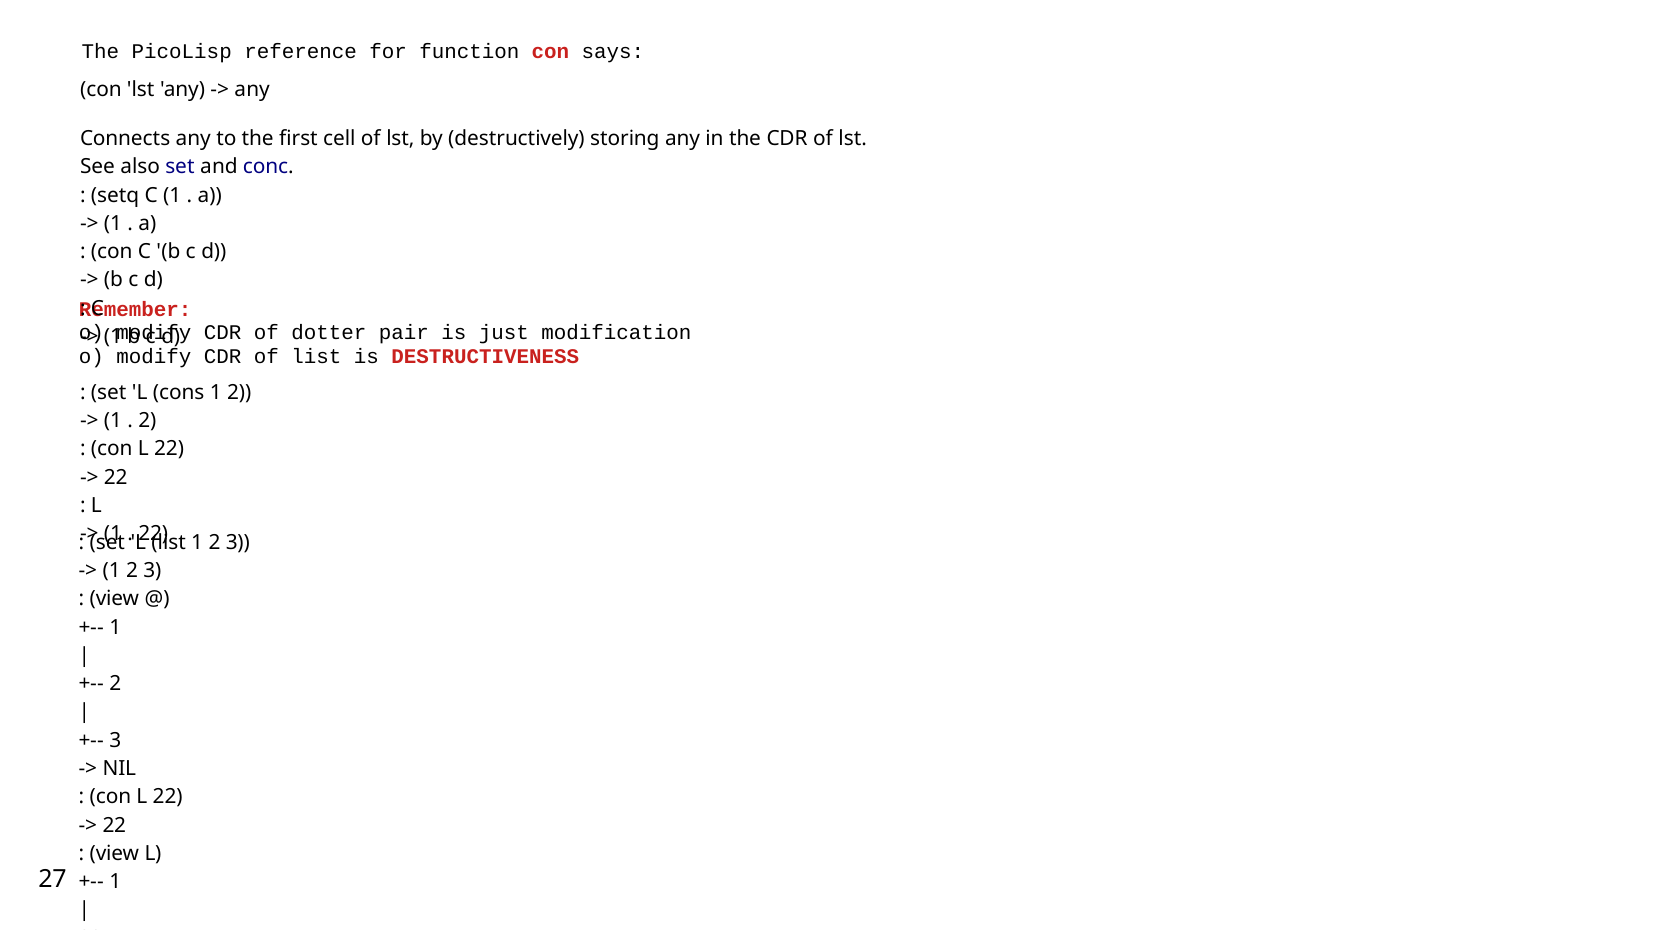

The PicoLisp reference for function con says:
(con 'lst 'any) -> any
Connects any to the first cell of lst, by (destructively) storing any in the CDR of lst.
See also set and conc.
: (setq C (1 . a))
-> (1 . a)
: (con C '(b c d))
-> (b c d)
: C
-> (1 b c d)
Remember:
o) modify CDR of dotter pair is just modification
o) modify CDR of list is DESTRUCTIVENESS
: (set 'L (cons 1 2))
-> (1 . 2)
: (con L 22)
-> 22
: L
-> (1 . 22)
: (set 'L (list 1 2 3))
-> (1 2 3)
: (view @)
+-- 1
|
+-- 2
|
+-- 3
-> NIL
: (con L 22)
-> 22
: (view L)
+-- 1
|
22
-> 22